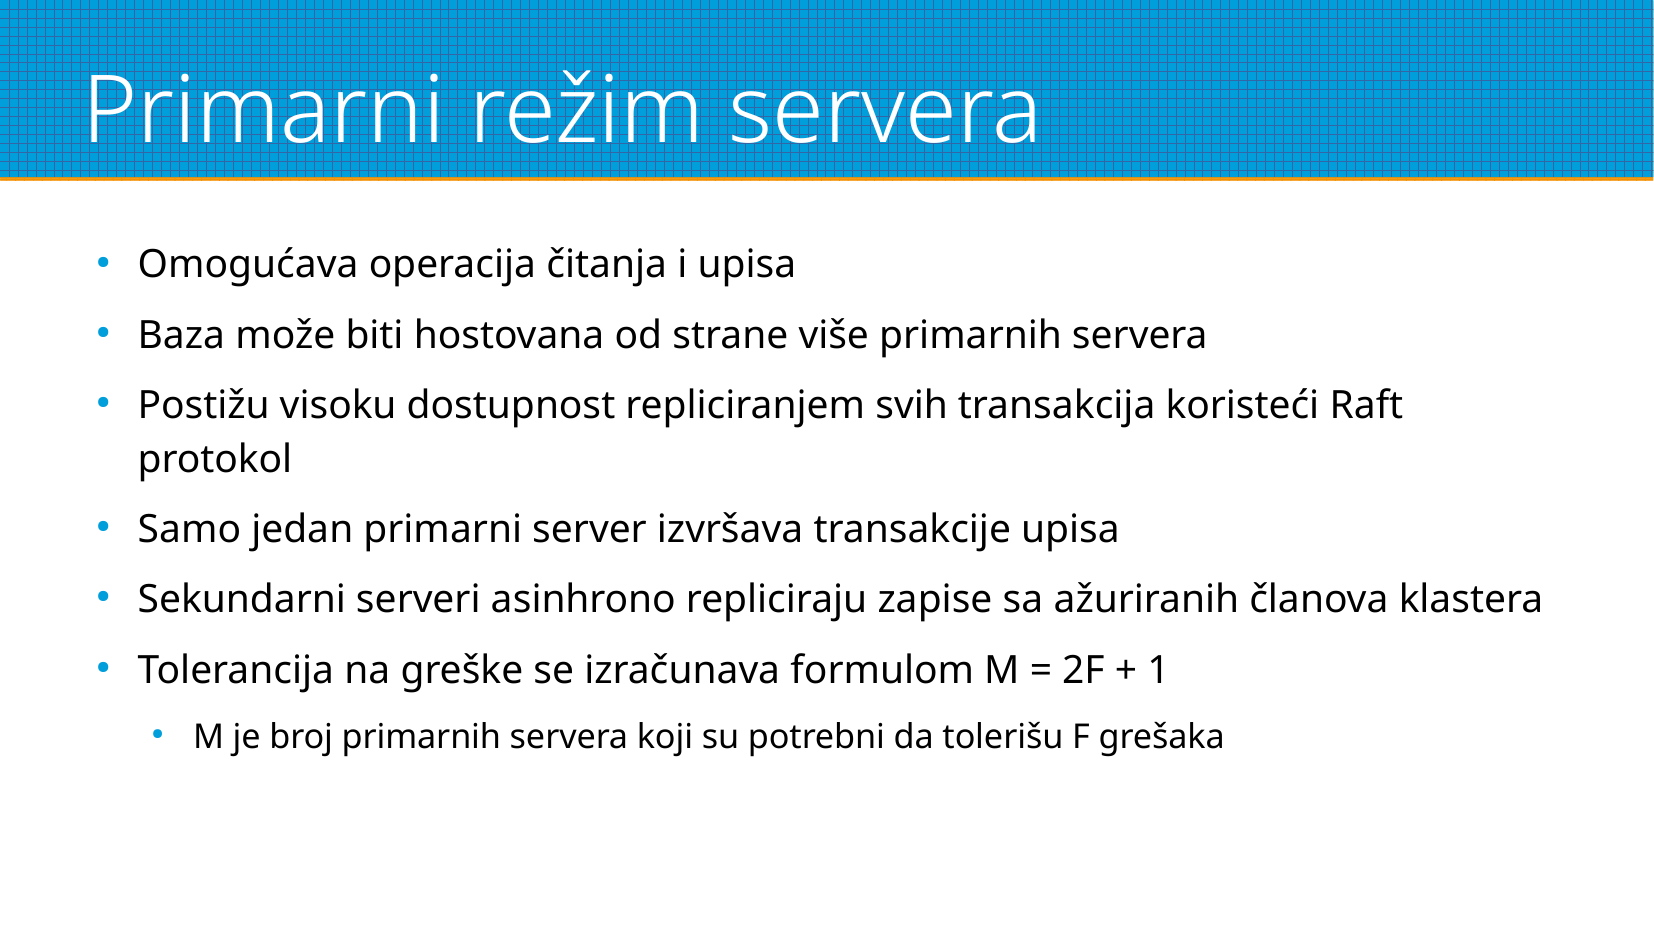

# Primarni režim servera
Omogućava operacija čitanja i upisa
Baza može biti hostovana od strane više primarnih servera
Postižu visoku dostupnost repliciranjem svih transakcija koristeći Raft protokol
Samo jedan primarni server izvršava transakcije upisa
Sekundarni serveri asinhrono repliciraju zapise sa ažuriranih članova klastera
Tolerancija na greške se izračunava formulom М = 2F + 1
M je broj primarnih servera koji su potrebni da tolerišu F grešaka